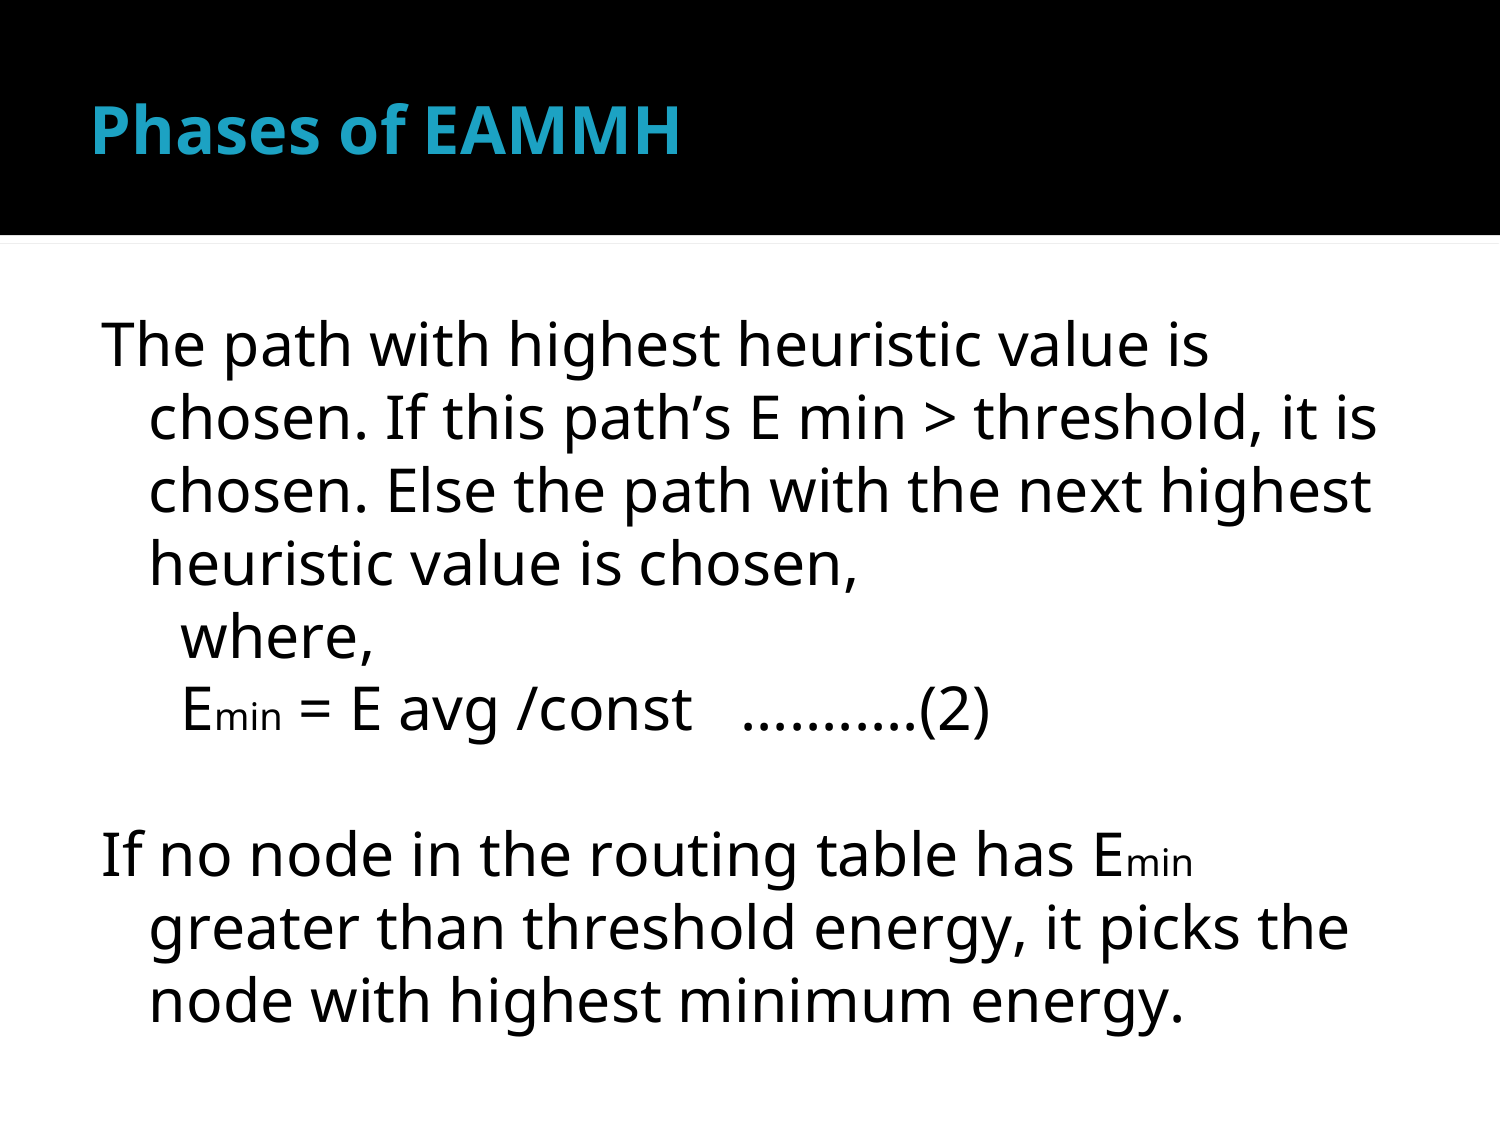

Phases of EAMMH
# The path with highest heuristic value is chosen. If this path’s E min > threshold, it is chosen. Else the path with the next highest heuristic value is chosen,
 where,
 Emin = E avg /const ...........(2)
If no node in the routing table has Emin greater than threshold energy, it picks the node with highest minimum energy.